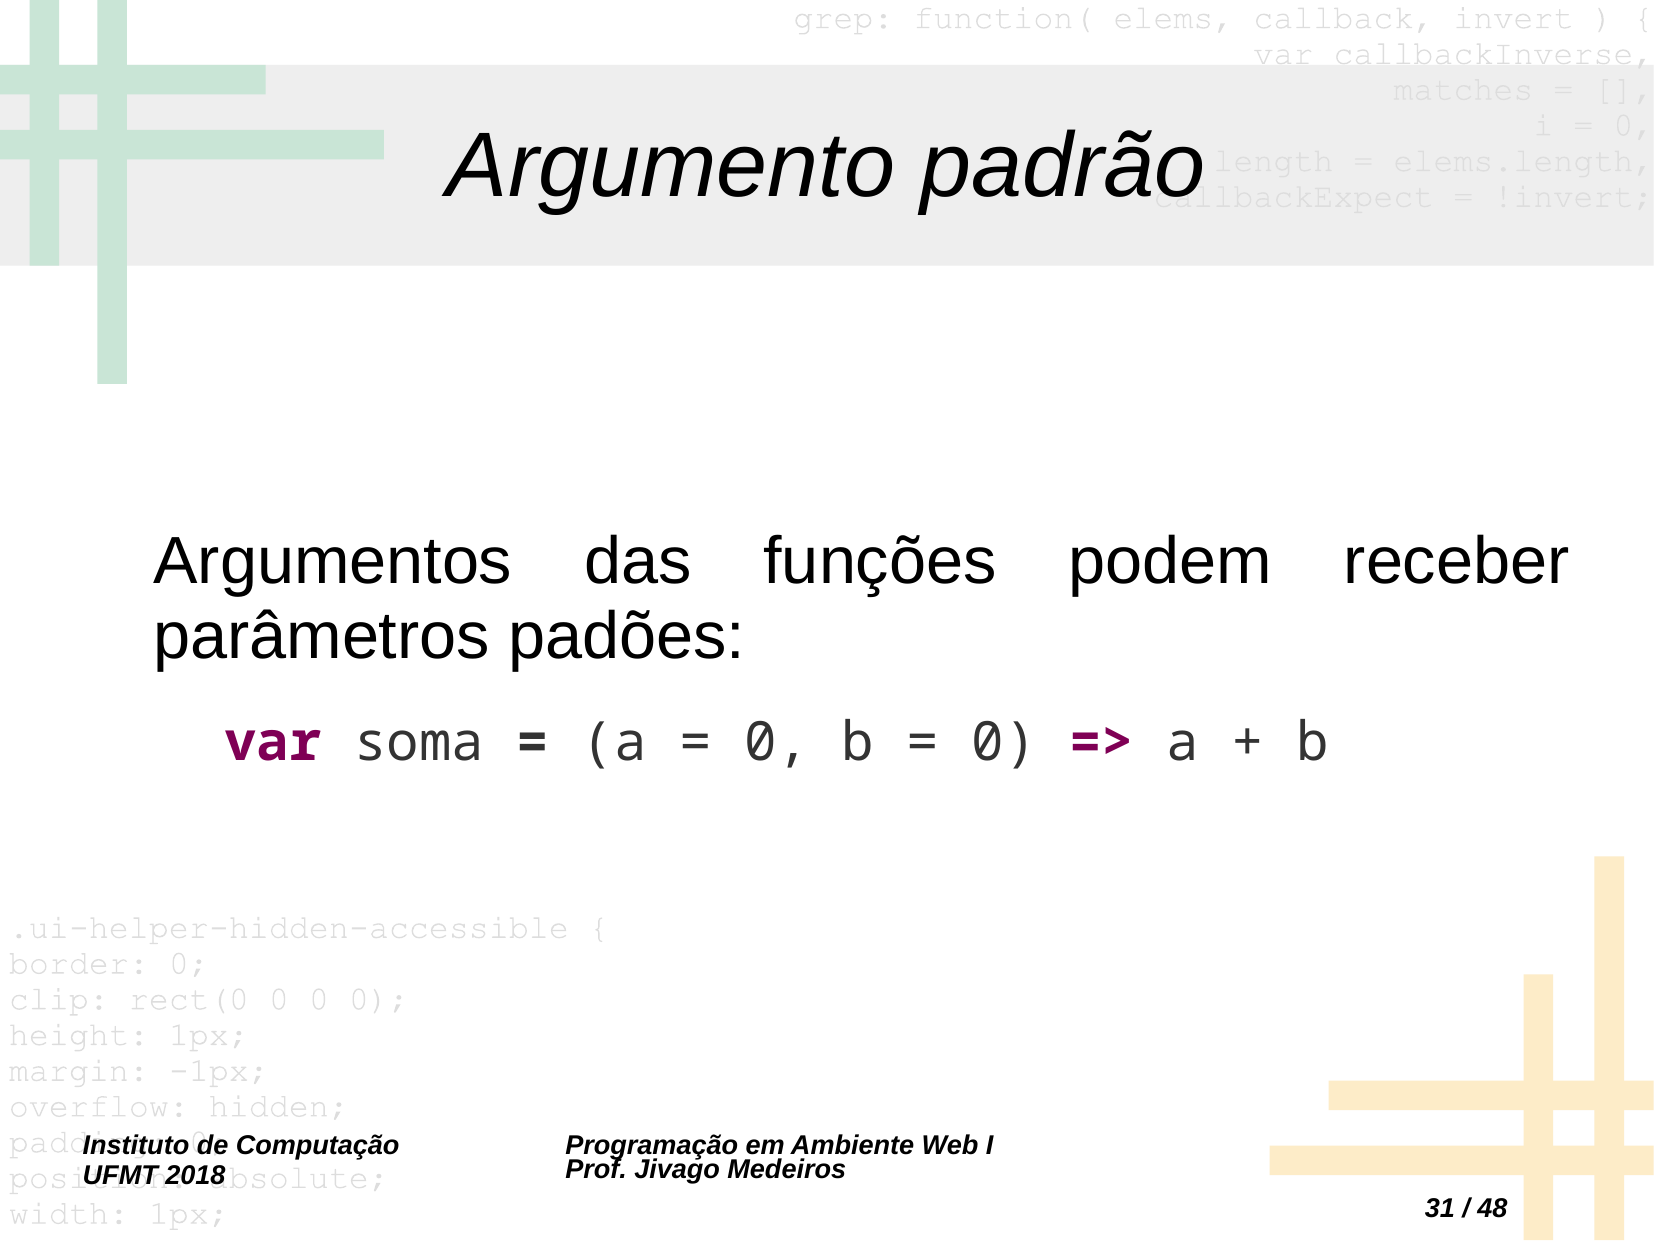

# Argumento padrão
Argumentos das funções podem receber parâmetros padões:
var soma = (a = 0, b = 0) => a + b
Programação em Ambiente Web I Prof. Jivago Medeiros
31